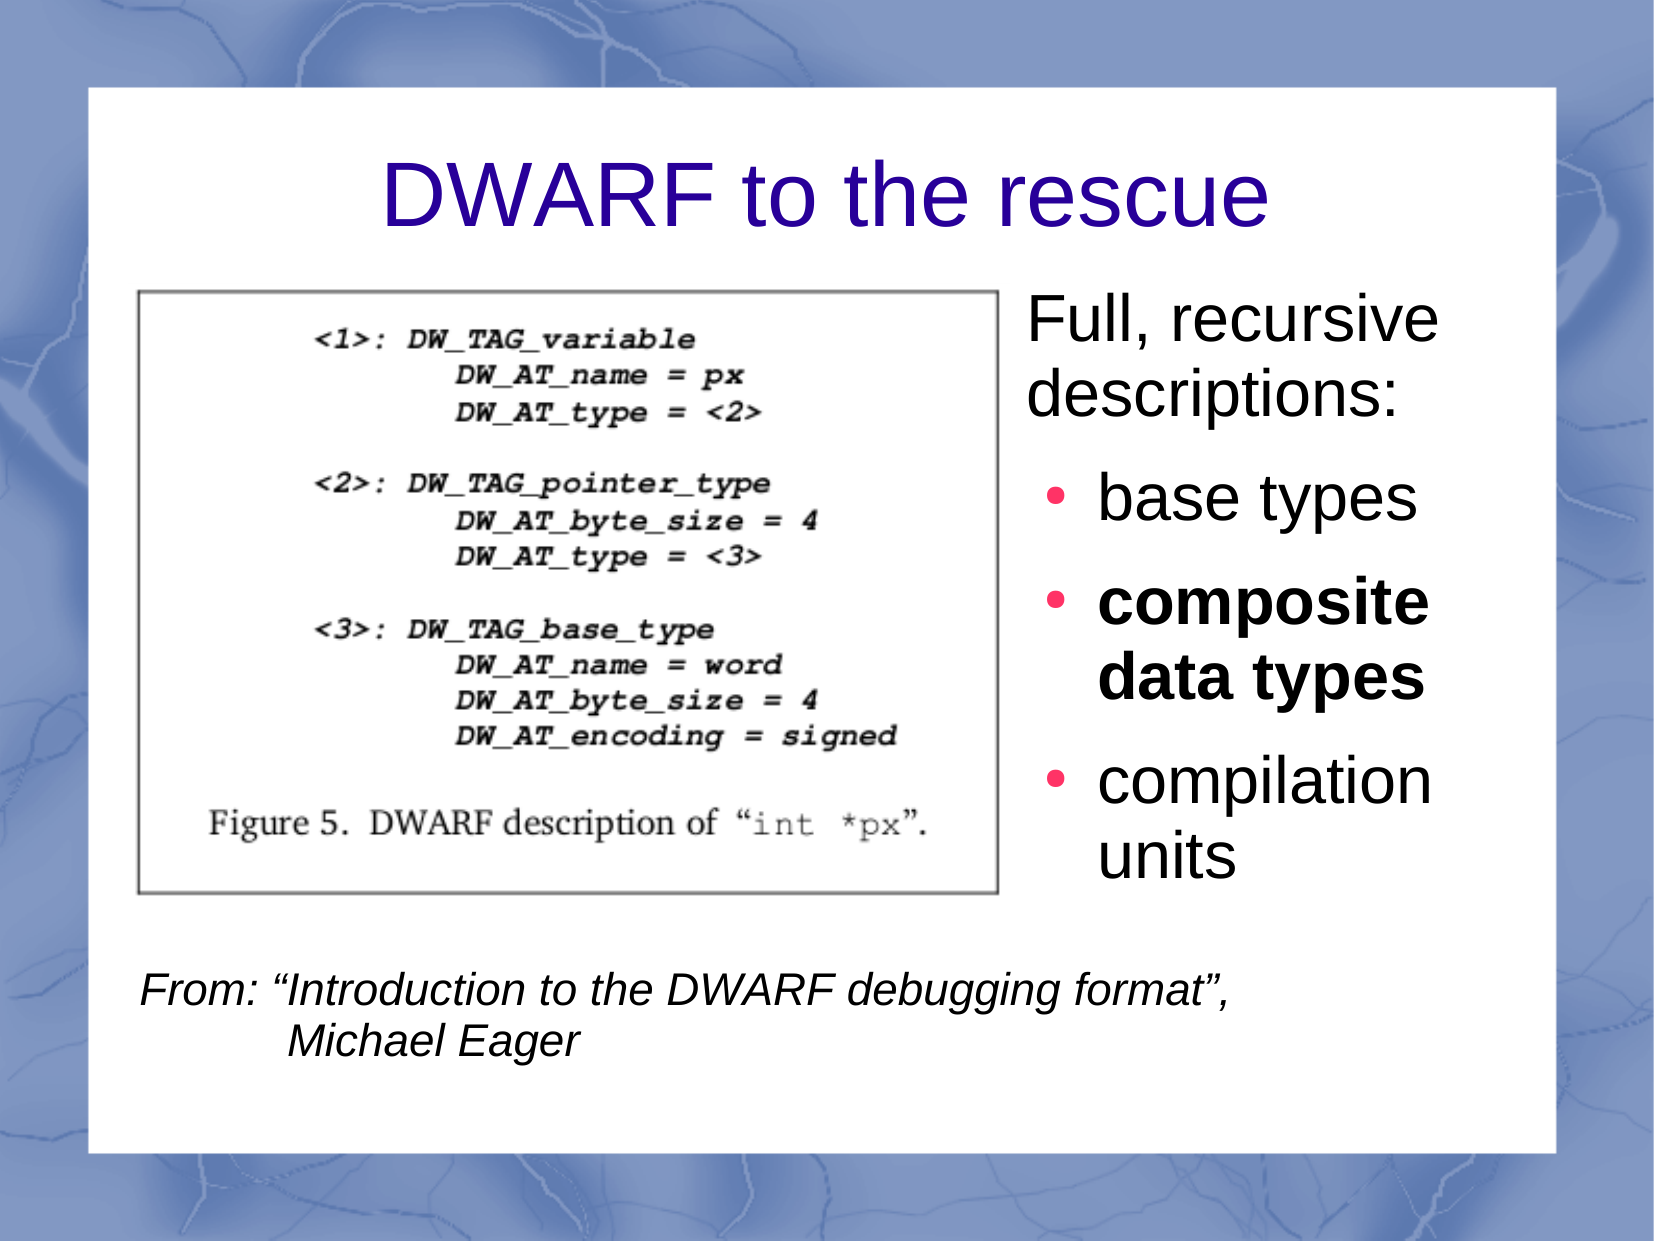

# DWARF to the rescue
Full, recursive descriptions:
base types
composite data types
compilation units
From: “Introduction to the DWARF debugging format”,
		Michael Eager